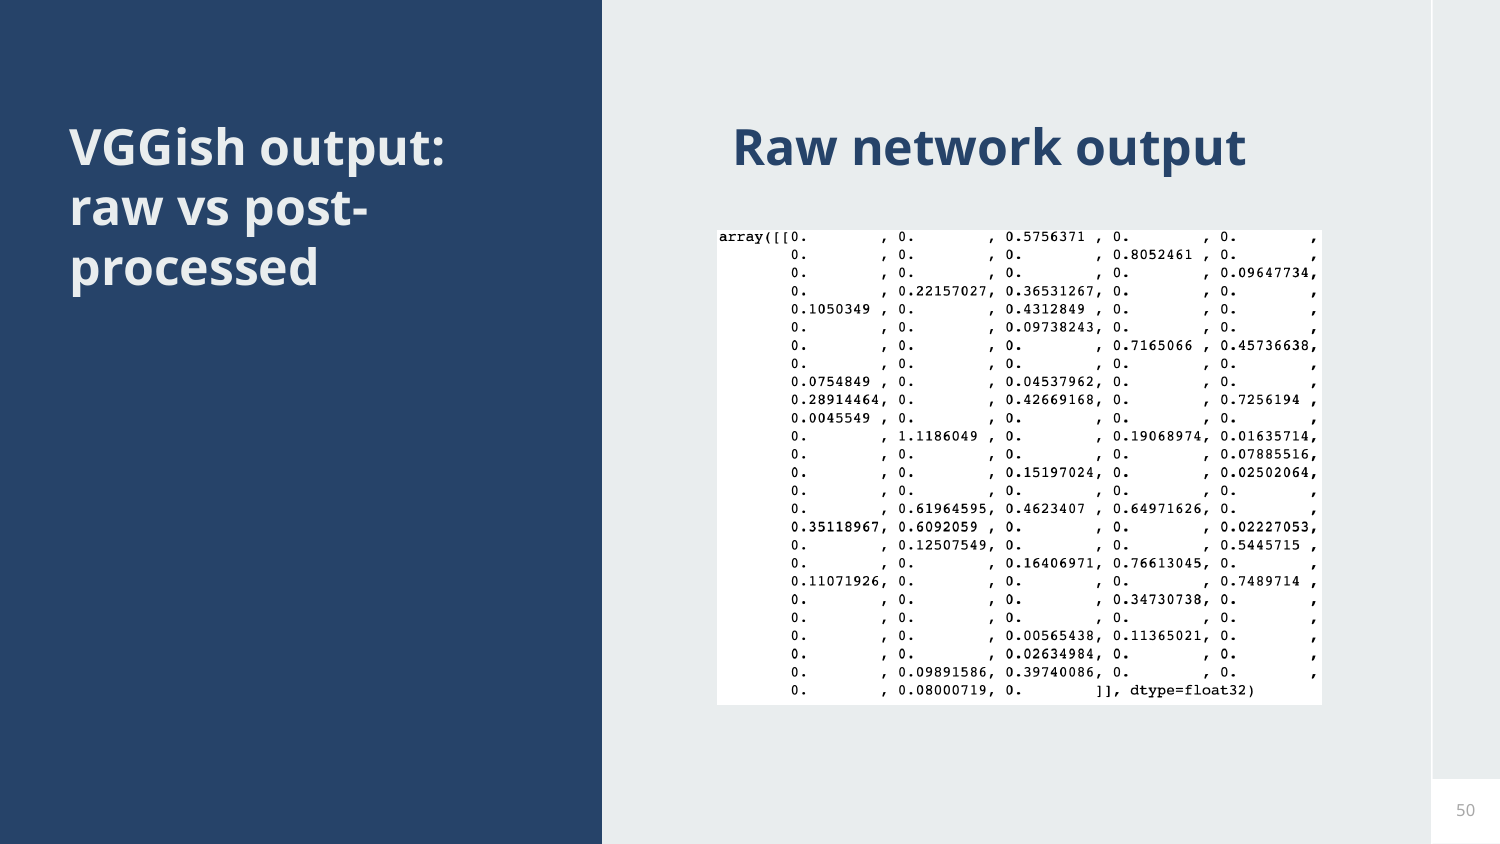

VGGish output:
raw vs post-processed
# Raw network output